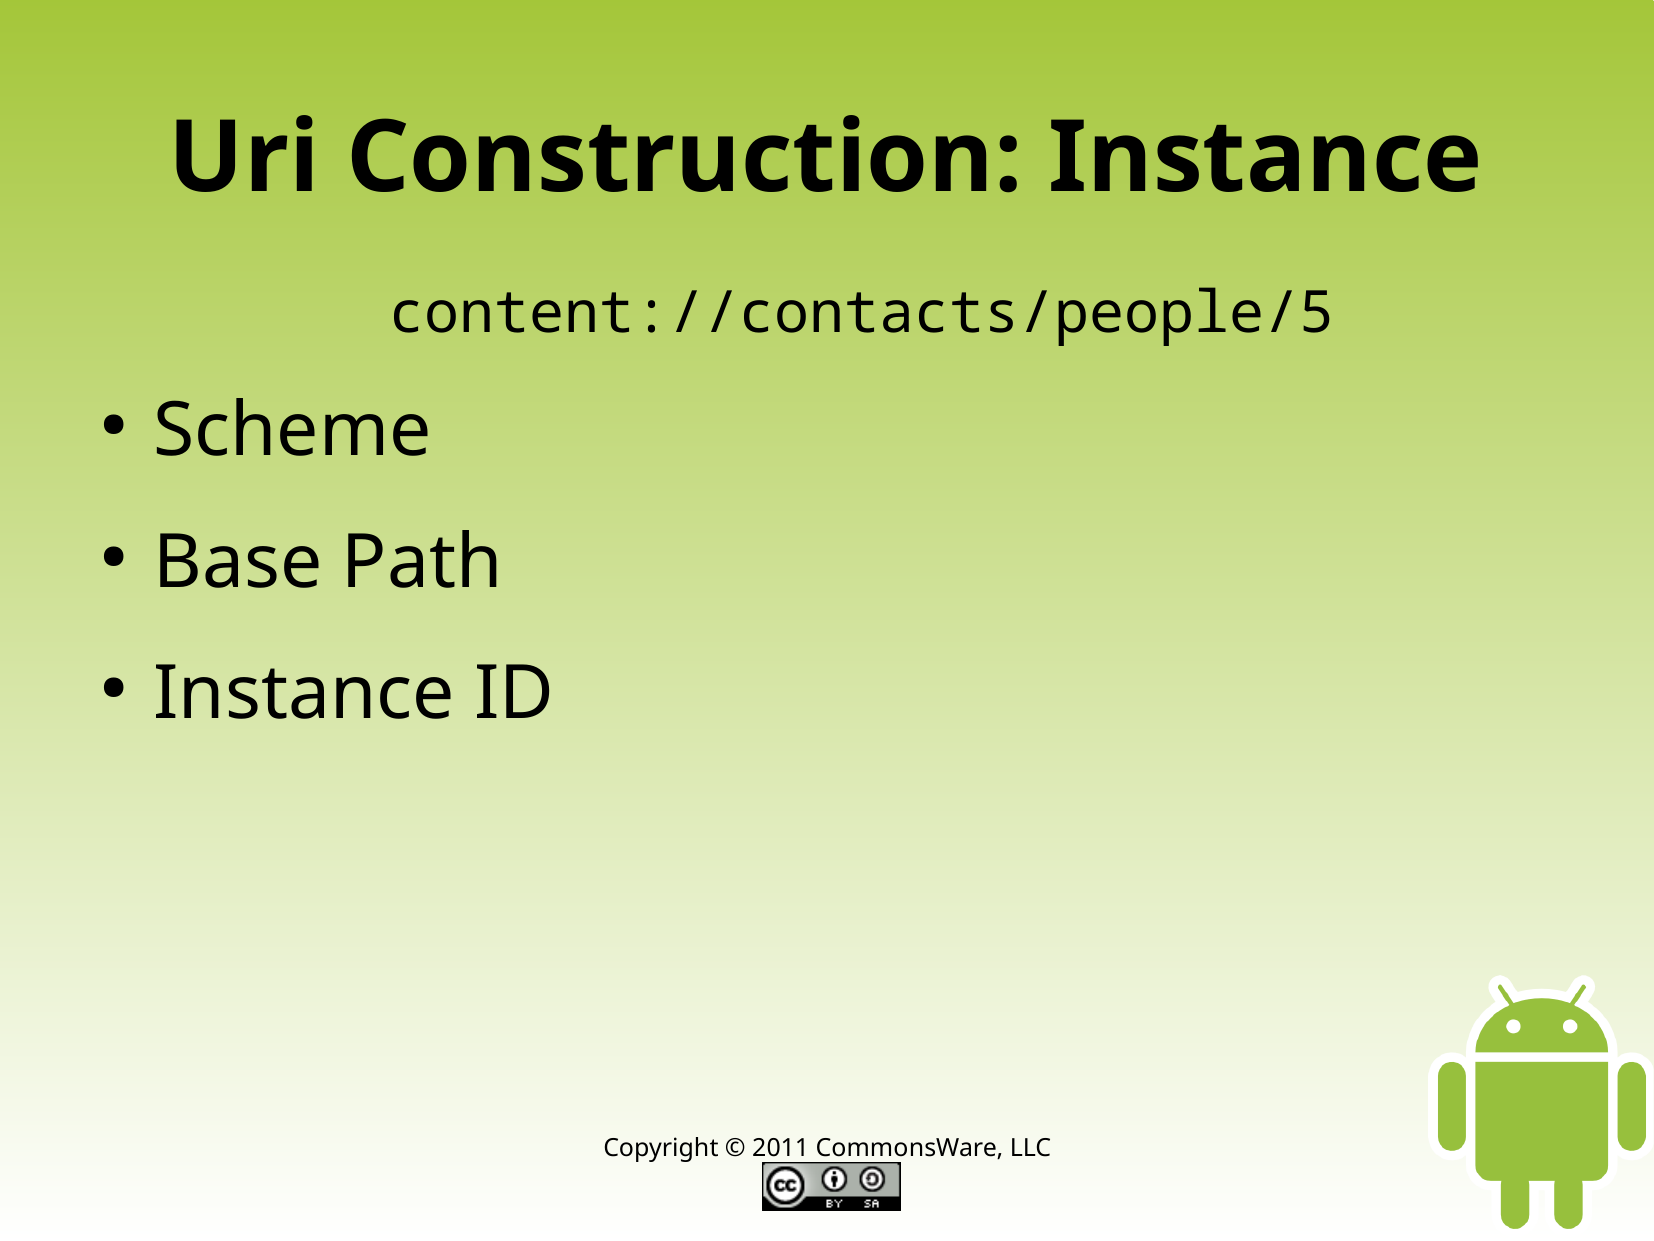

# Uri Construction: Instance
content://contacts/people/5
Scheme
Base Path
Instance ID